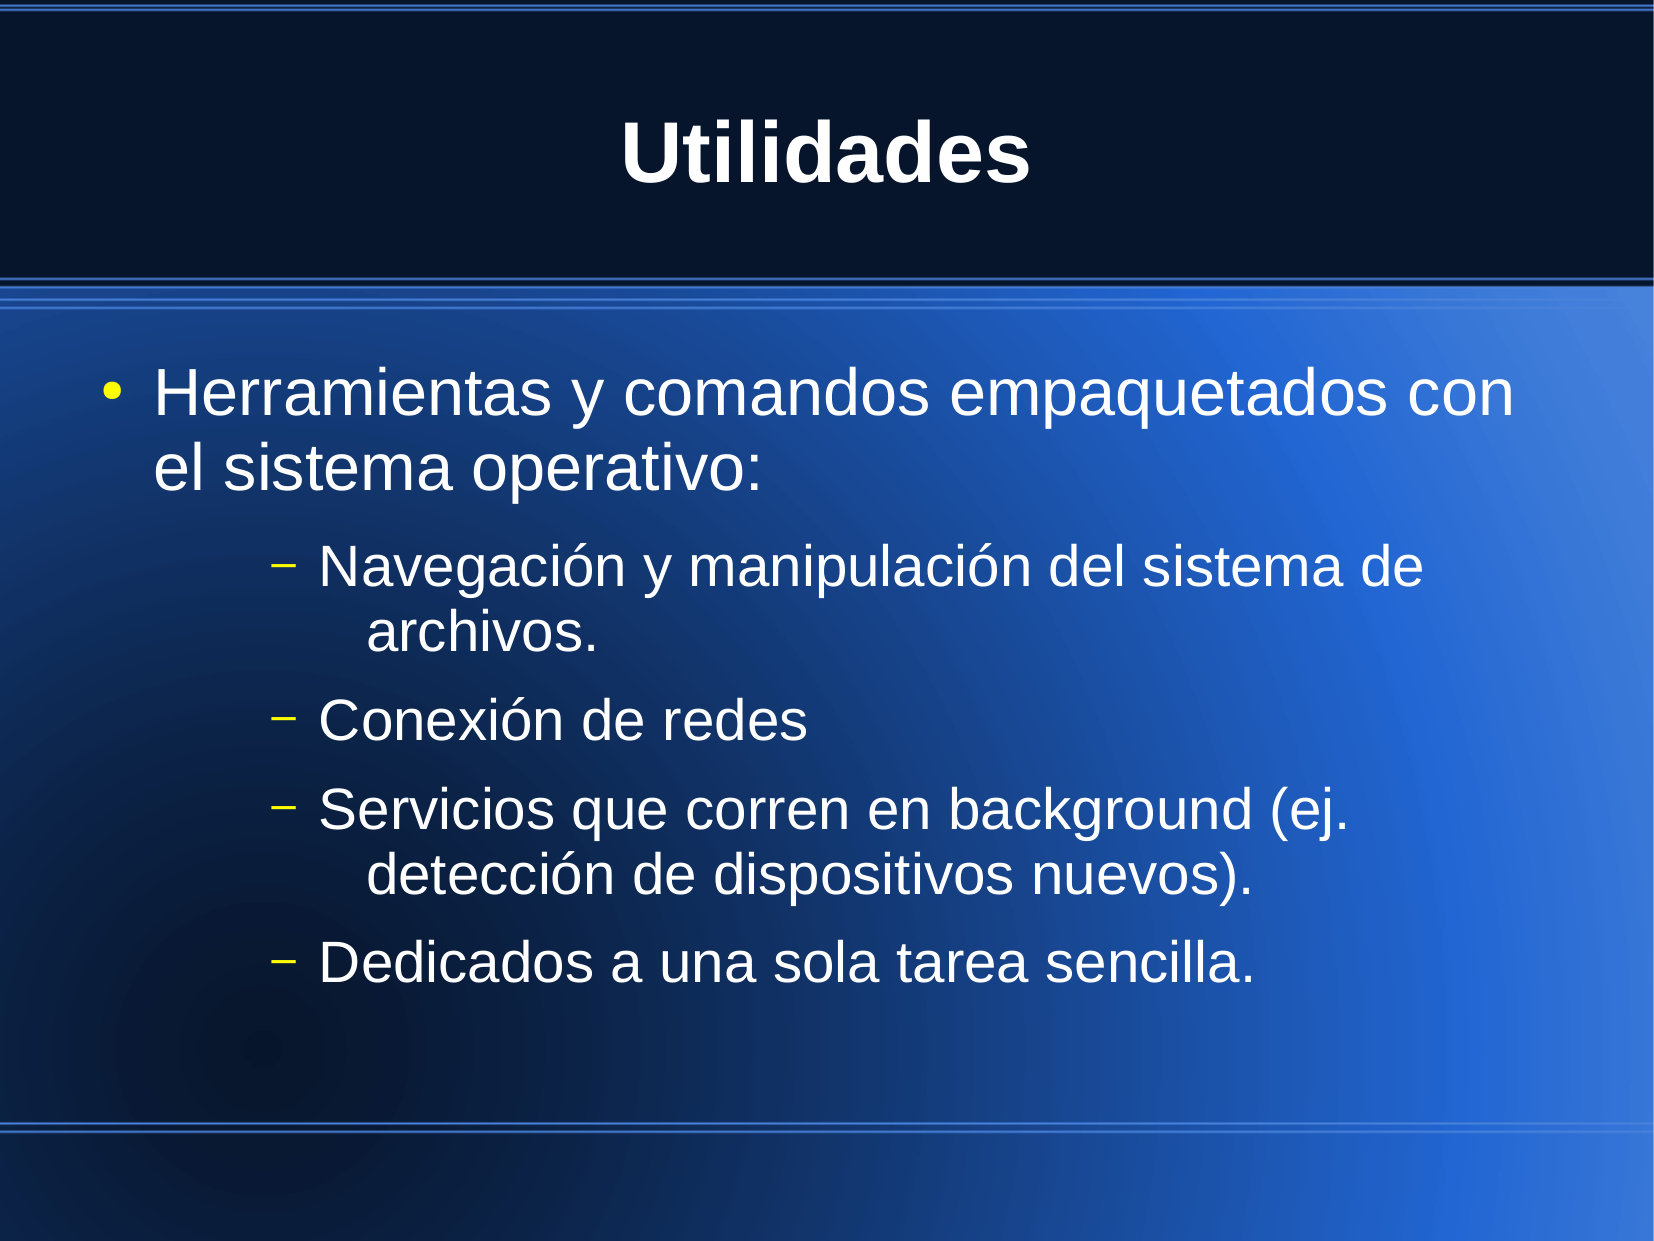

# Utilidades
Herramientas y comandos empaquetados con el sistema operativo:
Navegación y manipulación del sistema de archivos.
Conexión de redes
Servicios que corren en background (ej. detección de dispositivos nuevos).
Dedicados a una sola tarea sencilla.